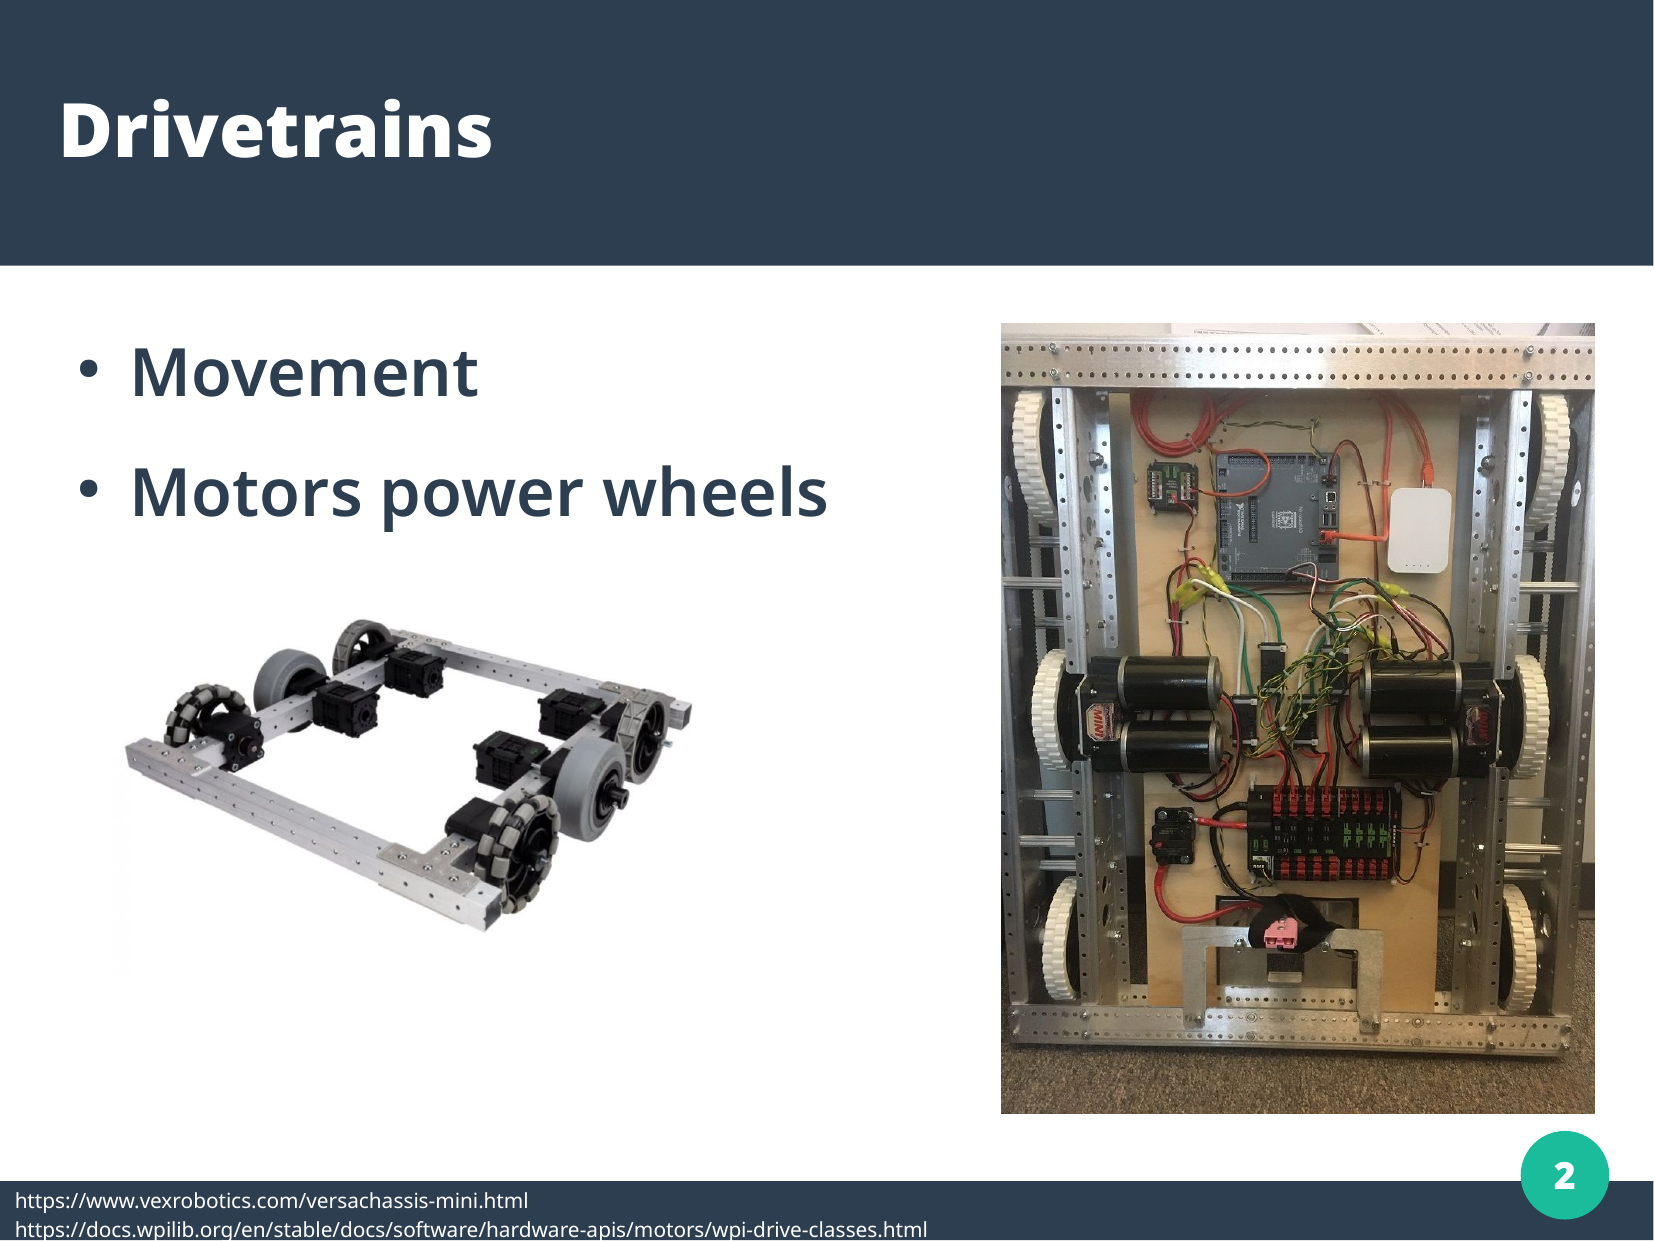

# Drivetrains
Movement
Motors power wheels
2
https://www.vexrobotics.com/versachassis-mini.html
https://docs.wpilib.org/en/stable/docs/software/hardware-apis/motors/wpi-drive-classes.html